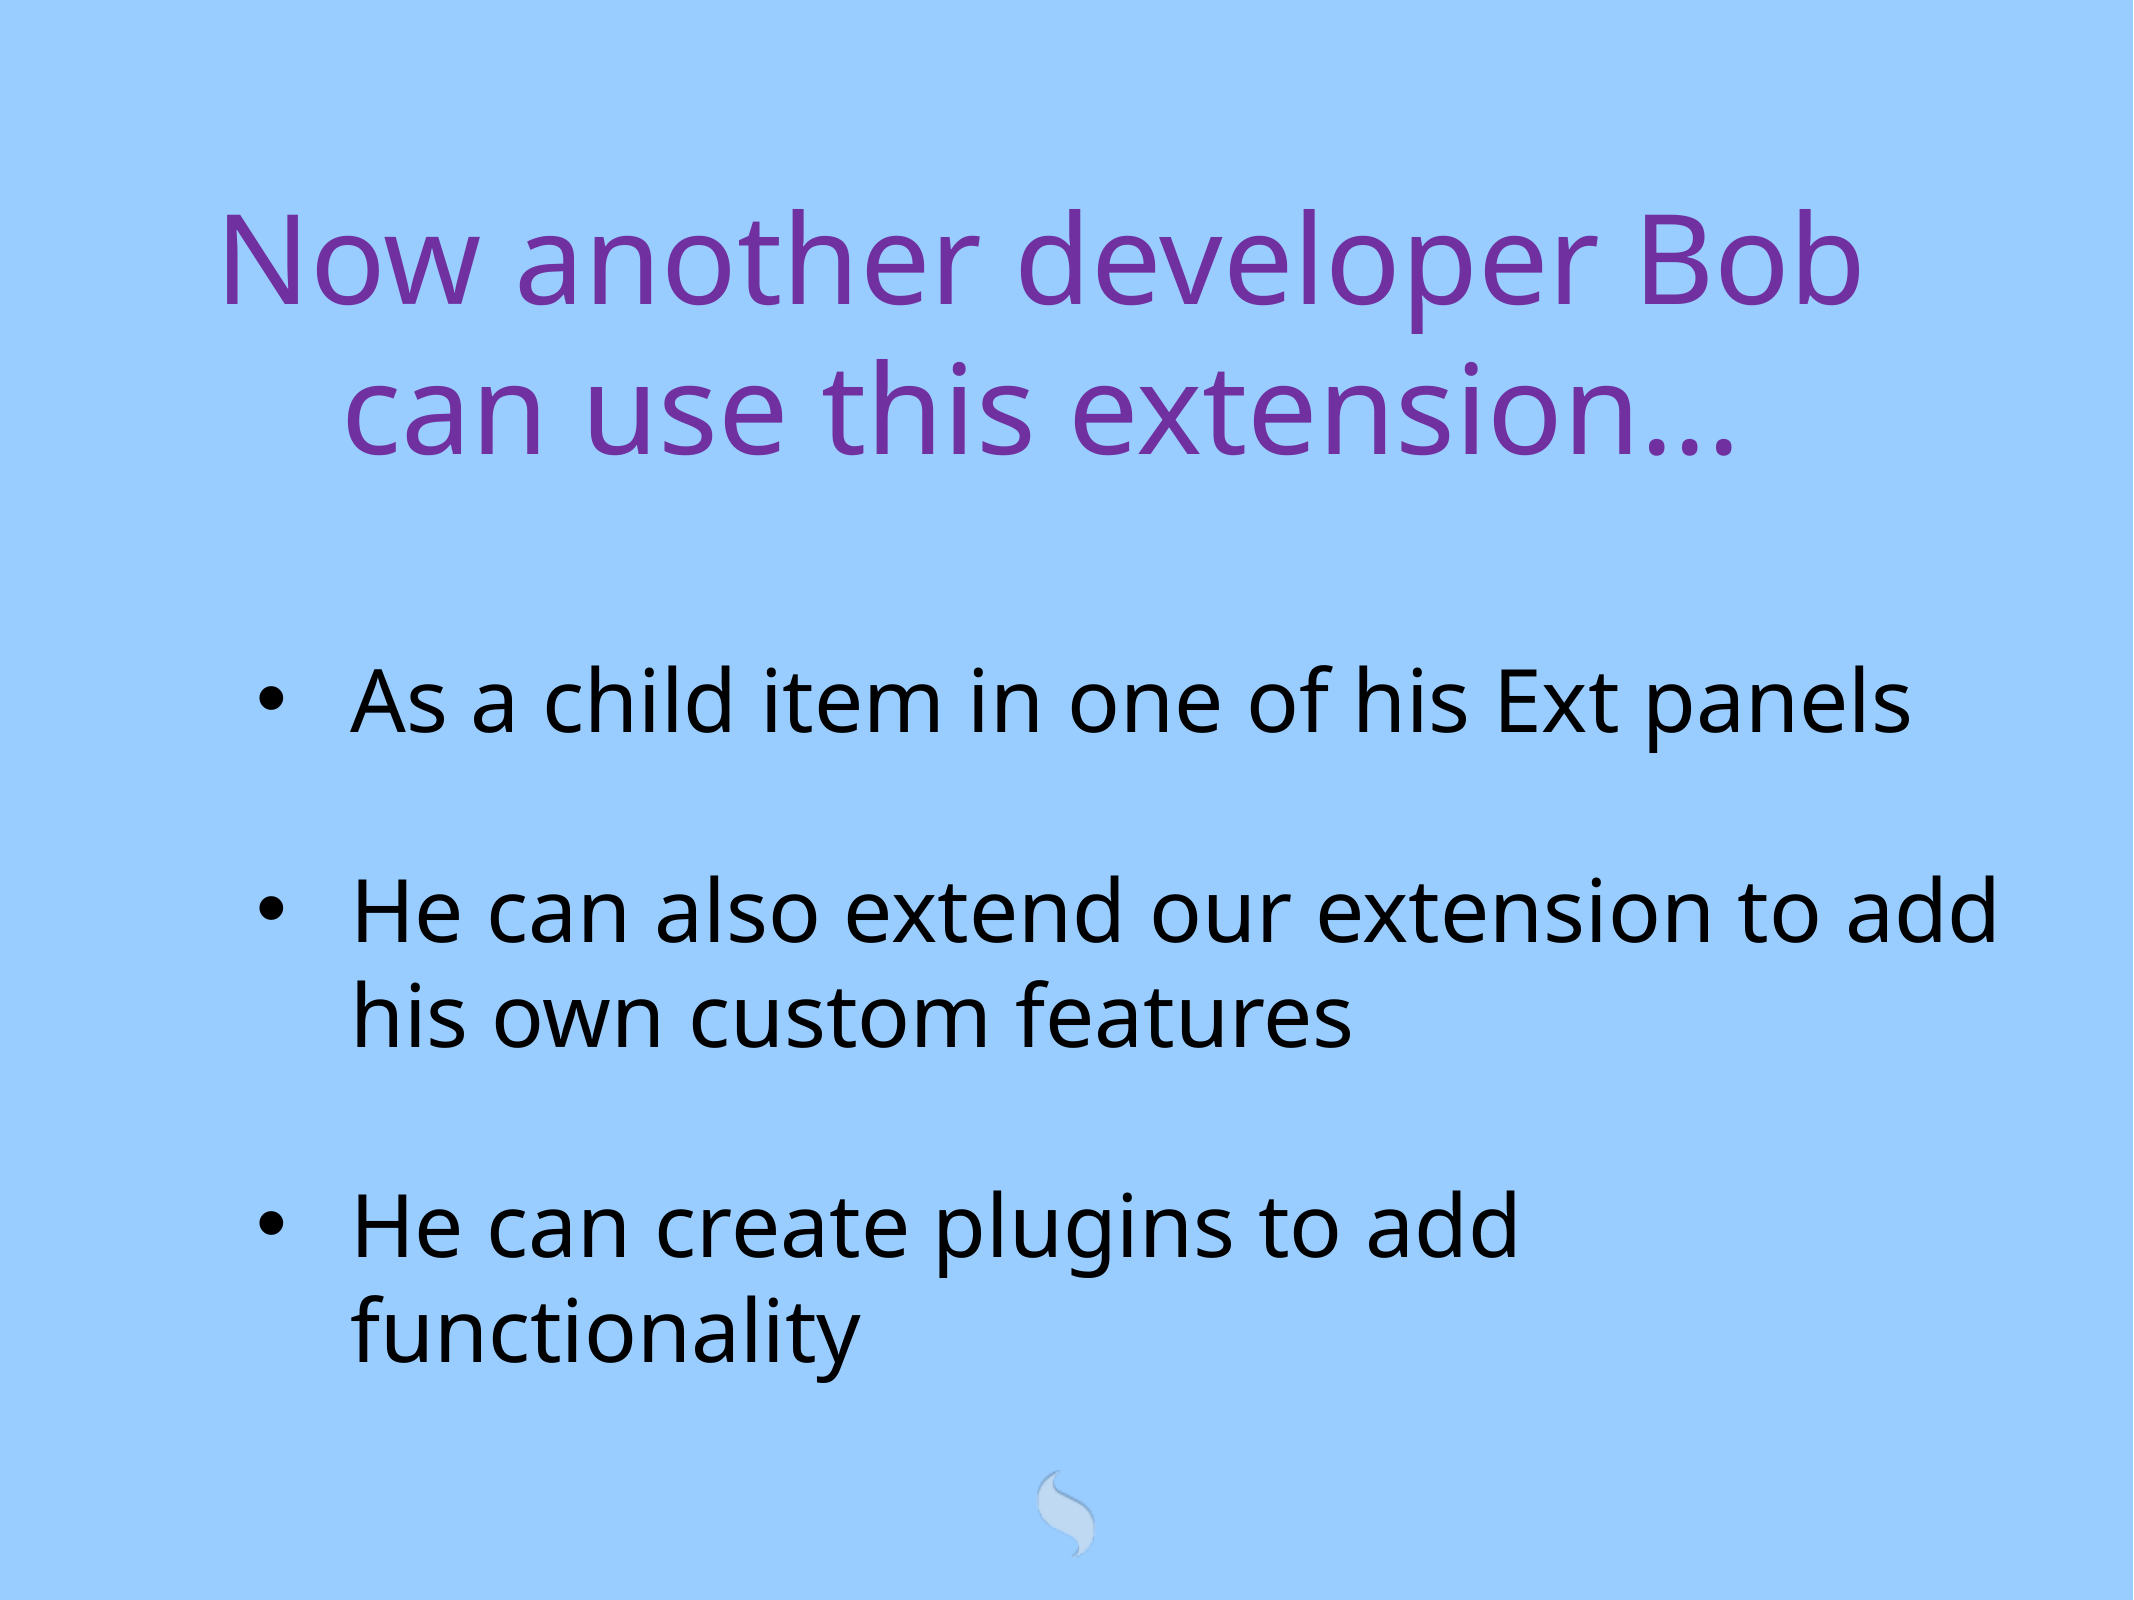

Now another developer Bob can use this extension...
As a child item in one of his Ext panels
He can also extend our extension to add his own custom features
He can create plugins to add functionality